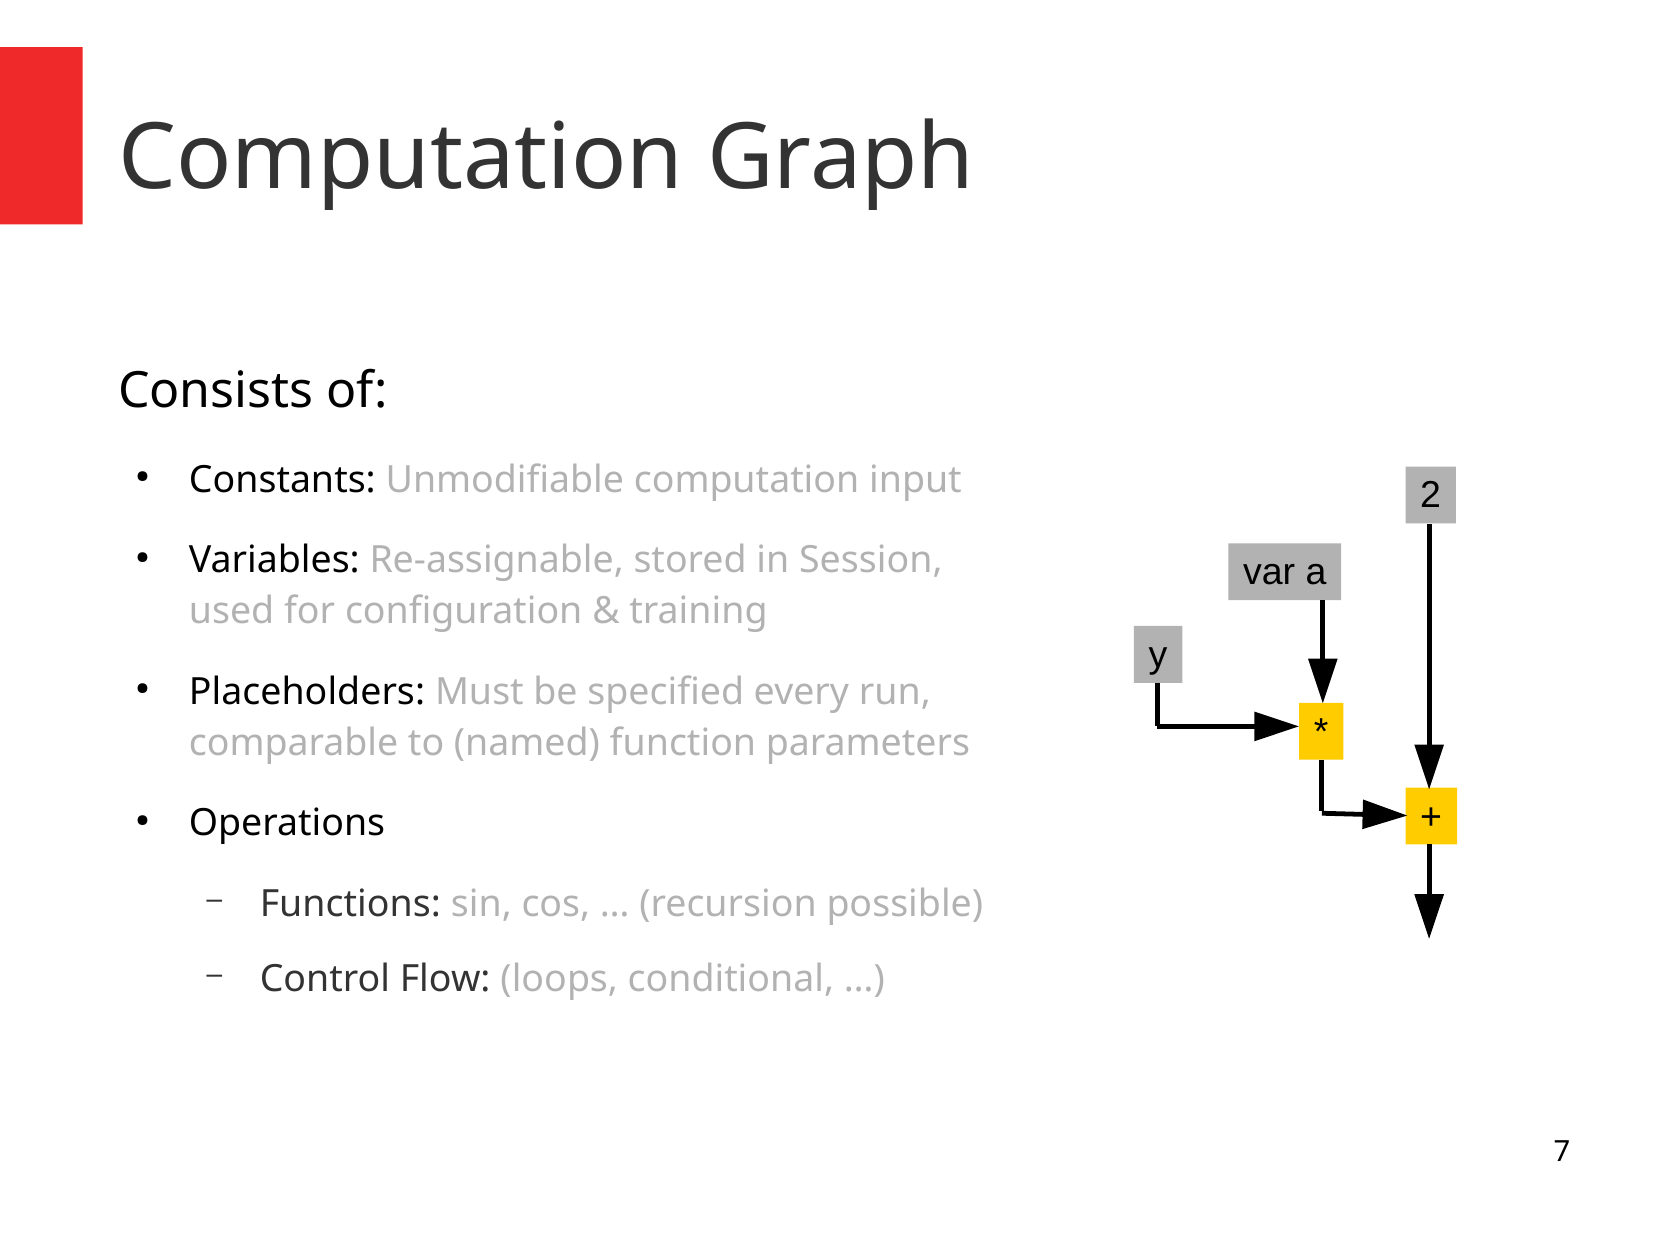

# Computation Graph
Consists of:
Constants: Unmodifiable computation input
Variables: Re-assignable, stored in Session,
used for configuration & training
Placeholders: Must be specified every run,
comparable to (named) function parameters
Operations
Functions: sin, cos, … (recursion possible)
Control Flow: (loops, conditional, …)
2
var a
y
*
+
7